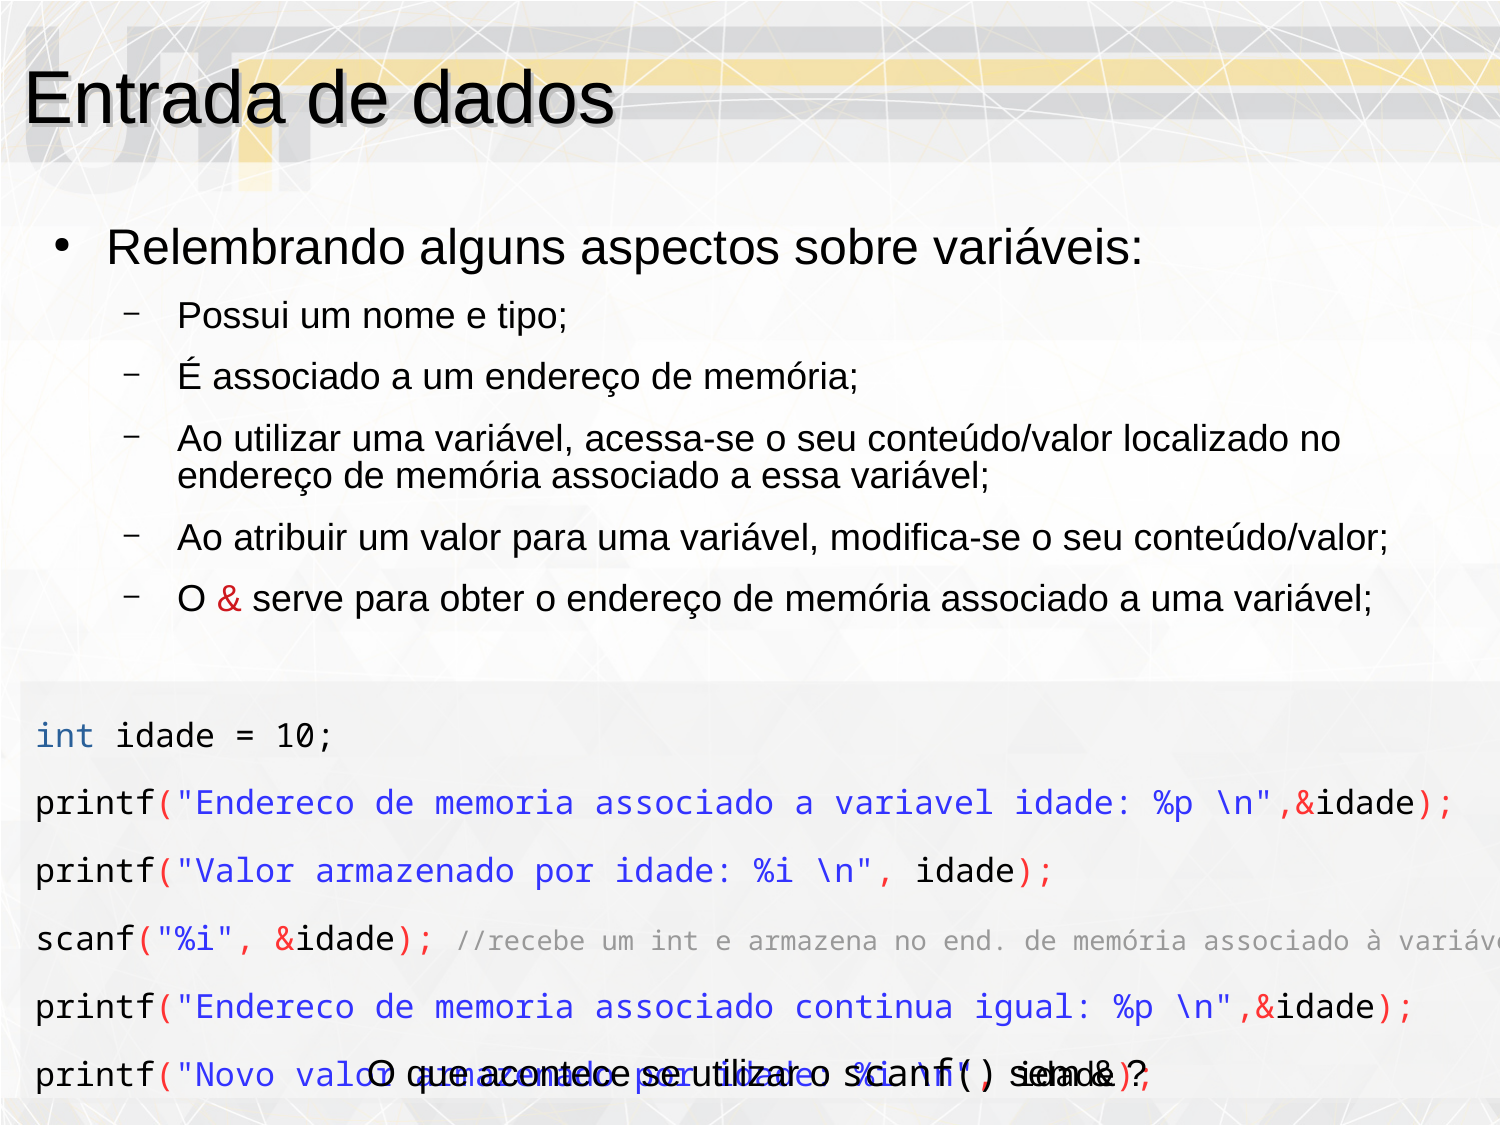

# Entrada de dados
Relembrando alguns aspectos sobre variáveis:
Possui um nome e tipo;
É associado a um endereço de memória;
Ao utilizar uma variável, acessa-se o seu conteúdo/valor localizado no endereço de memória associado a essa variável;
Ao atribuir um valor para uma variável, modifica-se o seu conteúdo/valor;
O & serve para obter o endereço de memória associado a uma variável;
int idade = 10;
printf("Endereco de memoria associado a variavel idade: %p \n",&idade);
printf("Valor armazenado por idade: %i \n", idade);
scanf("%i", &idade); //recebe um int e armazena no end. de memória associado à variável idade
printf("Endereco de memoria associado continua igual: %p \n",&idade);
printf("Novo valor armazenado por idade: %i \n", idade);
O que acontece se utilizar o scanf() sem & ?